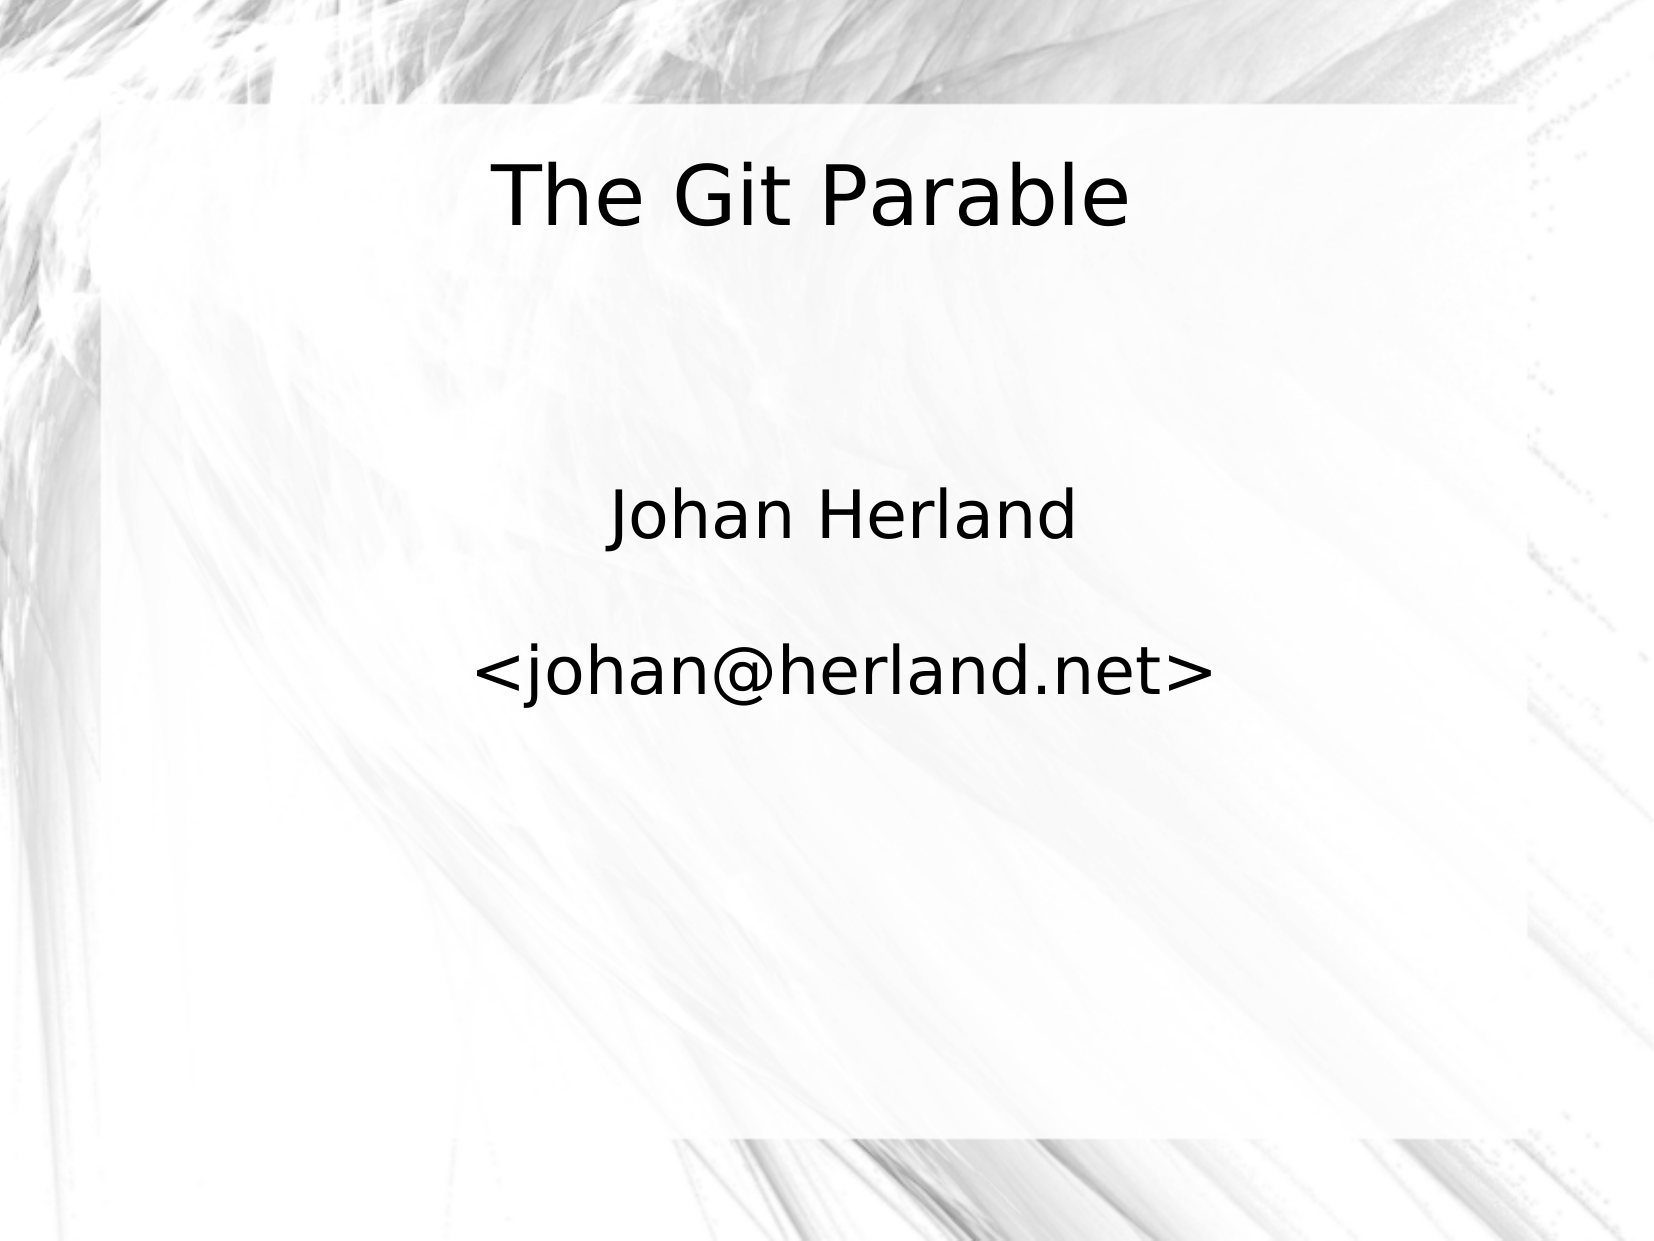

# The Git Parable
Johan Herland
<johan@herland.net>